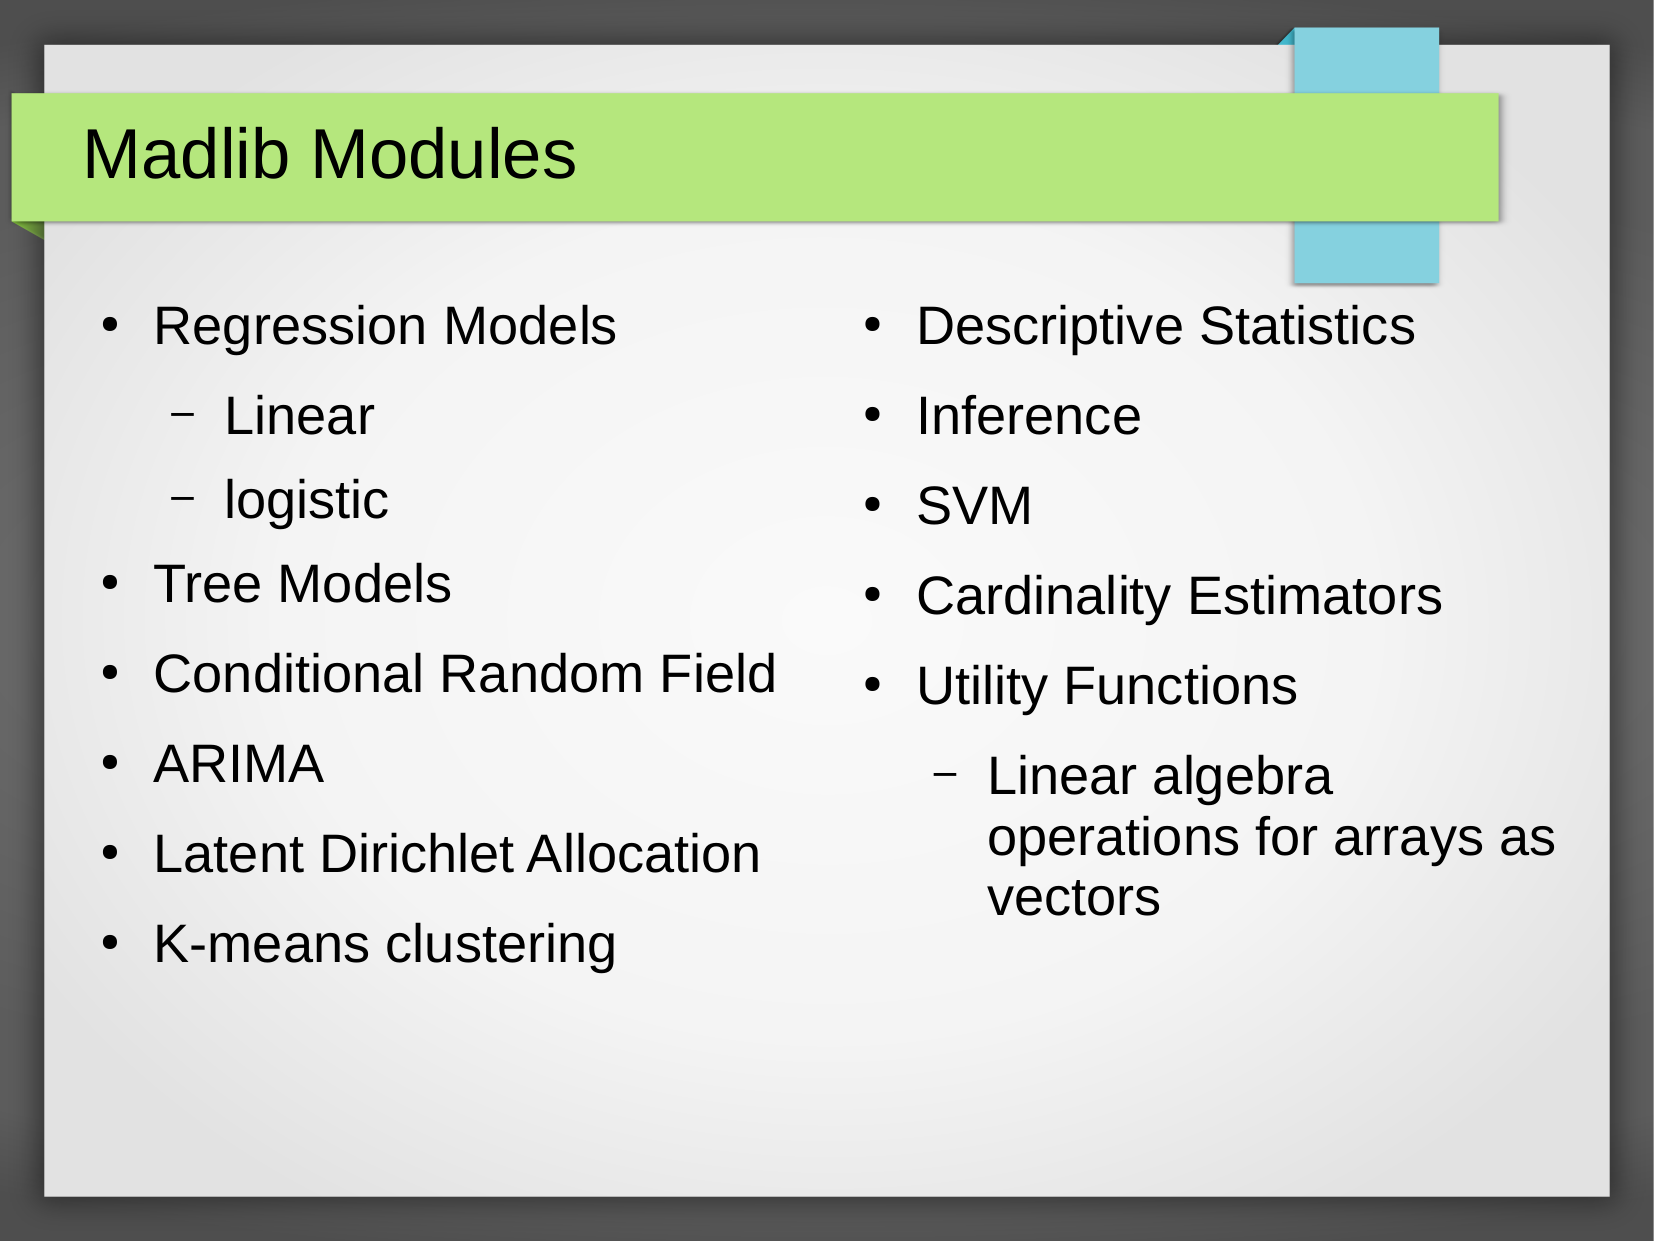

# Madlib Modules
Regression Models
Linear
logistic
Tree Models
Conditional Random Field
ARIMA
Latent Dirichlet Allocation
K-means clustering
Descriptive Statistics
Inference
SVM
Cardinality Estimators
Utility Functions
Linear algebra operations for arrays as vectors